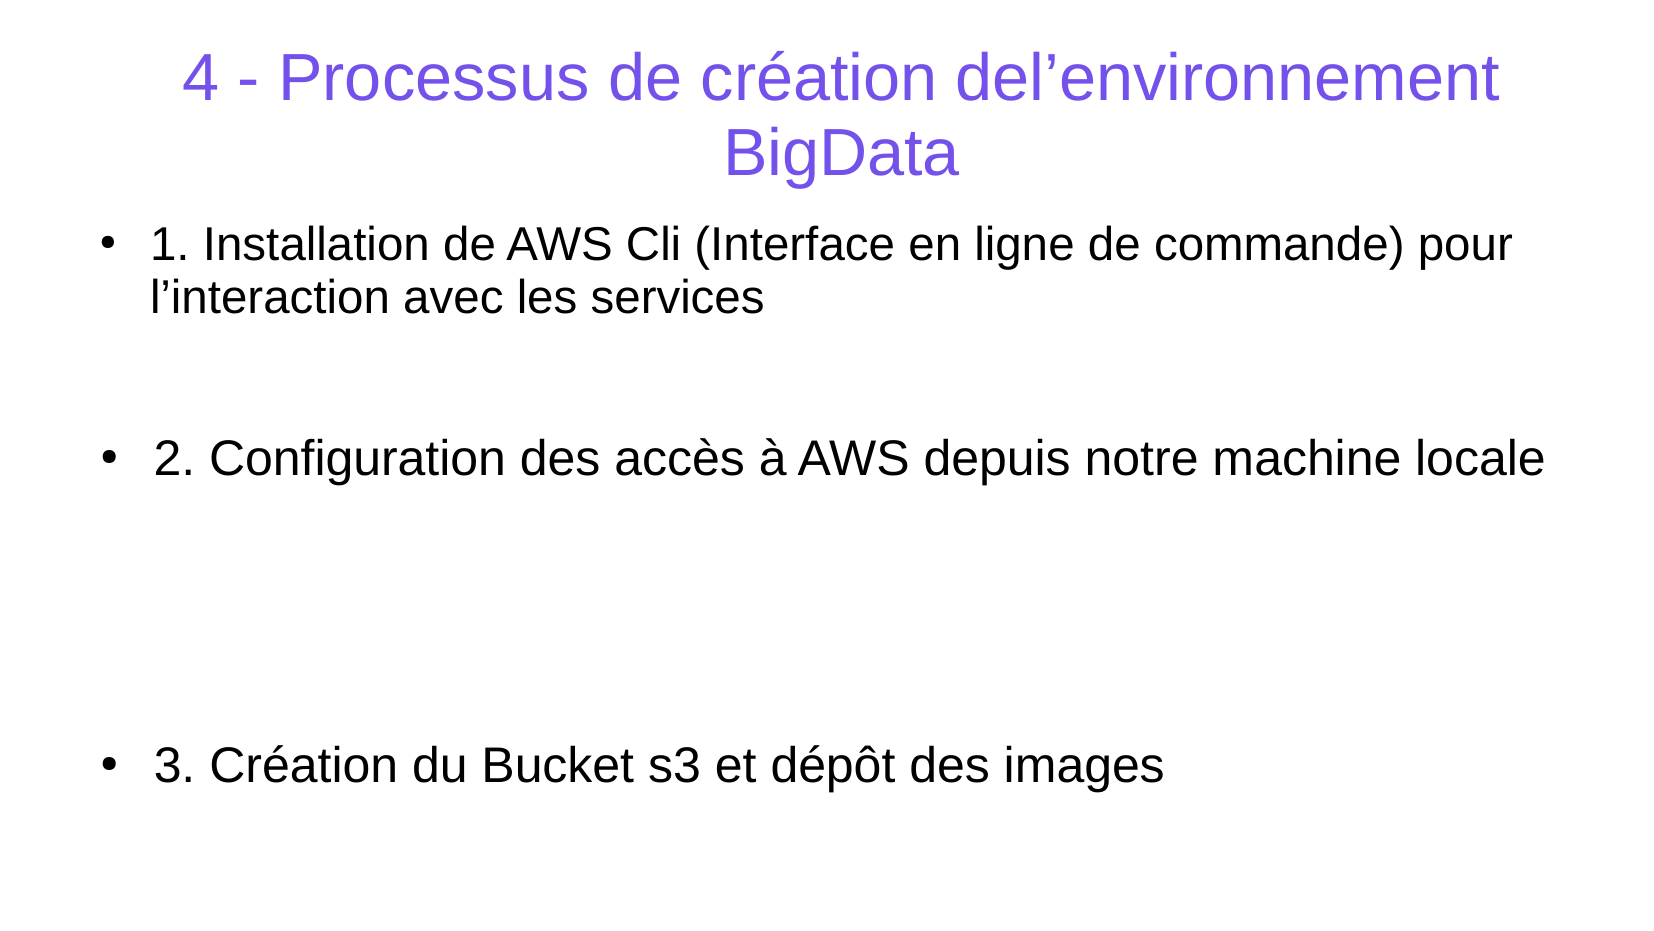

# 4 - Processus de création del’environnement BigData
1. Installation de AWS Cli (Interface en ligne de commande) pour l’interaction avec les services
2. Configuration des accès à AWS depuis notre machine locale
3. Création du Bucket s3 et dépôt des images